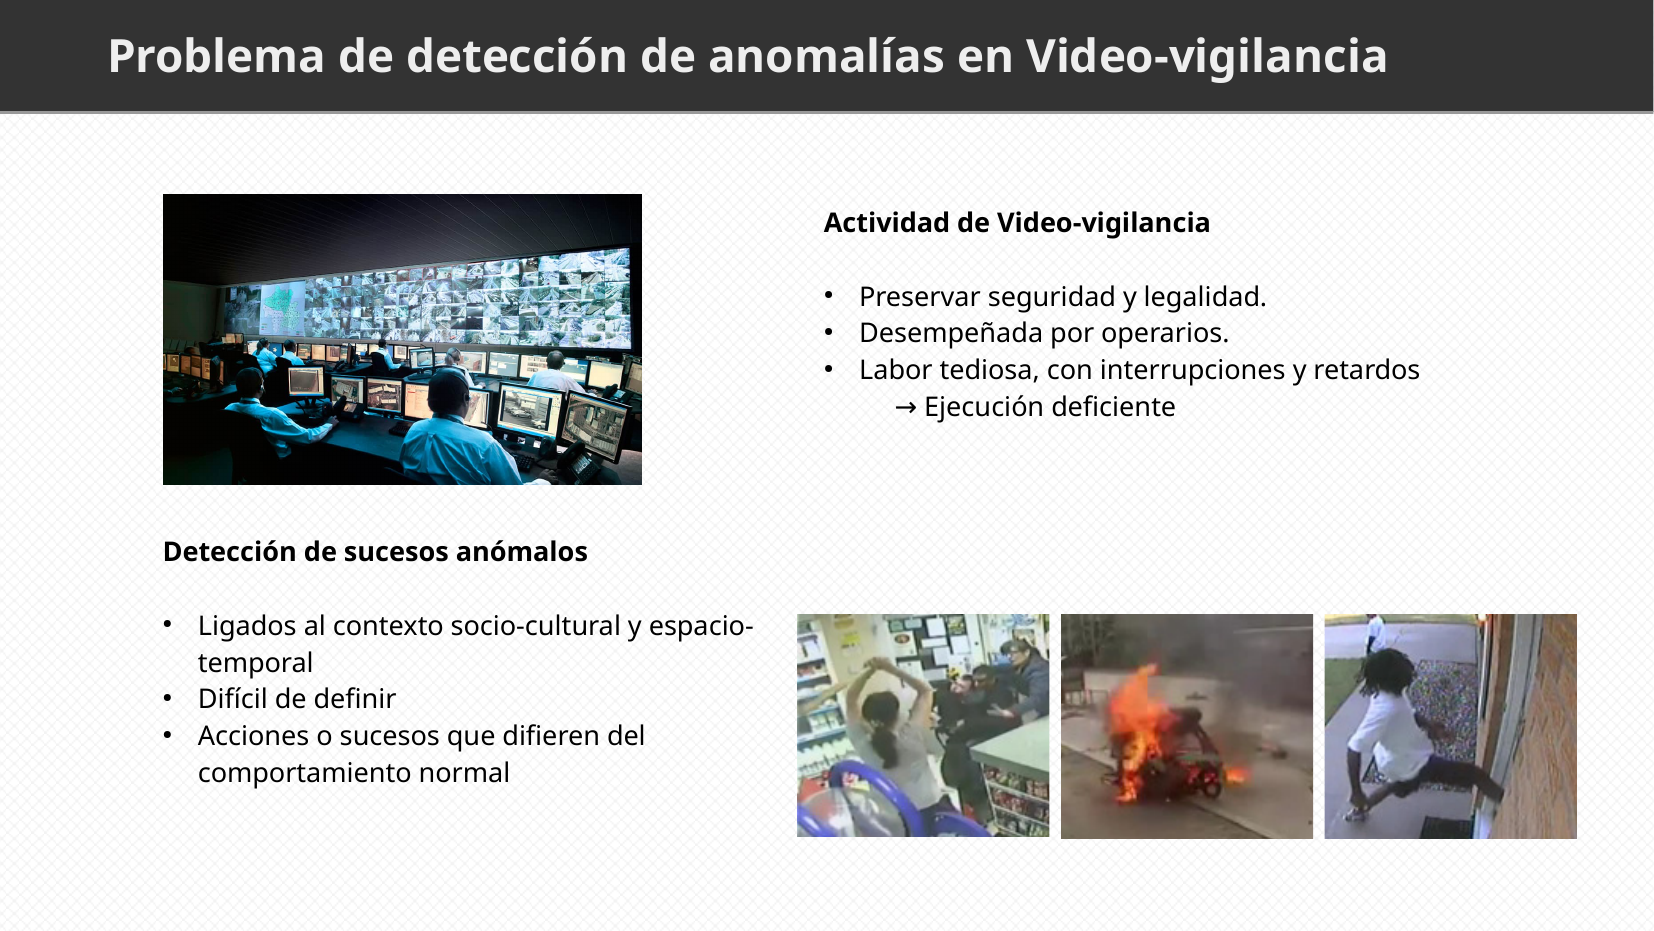

Problema de detección de anomalías en Video-vigilancia
Actividad de Video-vigilancia
Preservar seguridad y legalidad.
Desempeñada por operarios.
Labor tediosa, con interrupciones y retardos
→ Ejecución deficiente
Detección de sucesos anómalos
Ligados al contexto socio-cultural y espacio-temporal
Difícil de definir
Acciones o sucesos que difieren del comportamiento normal